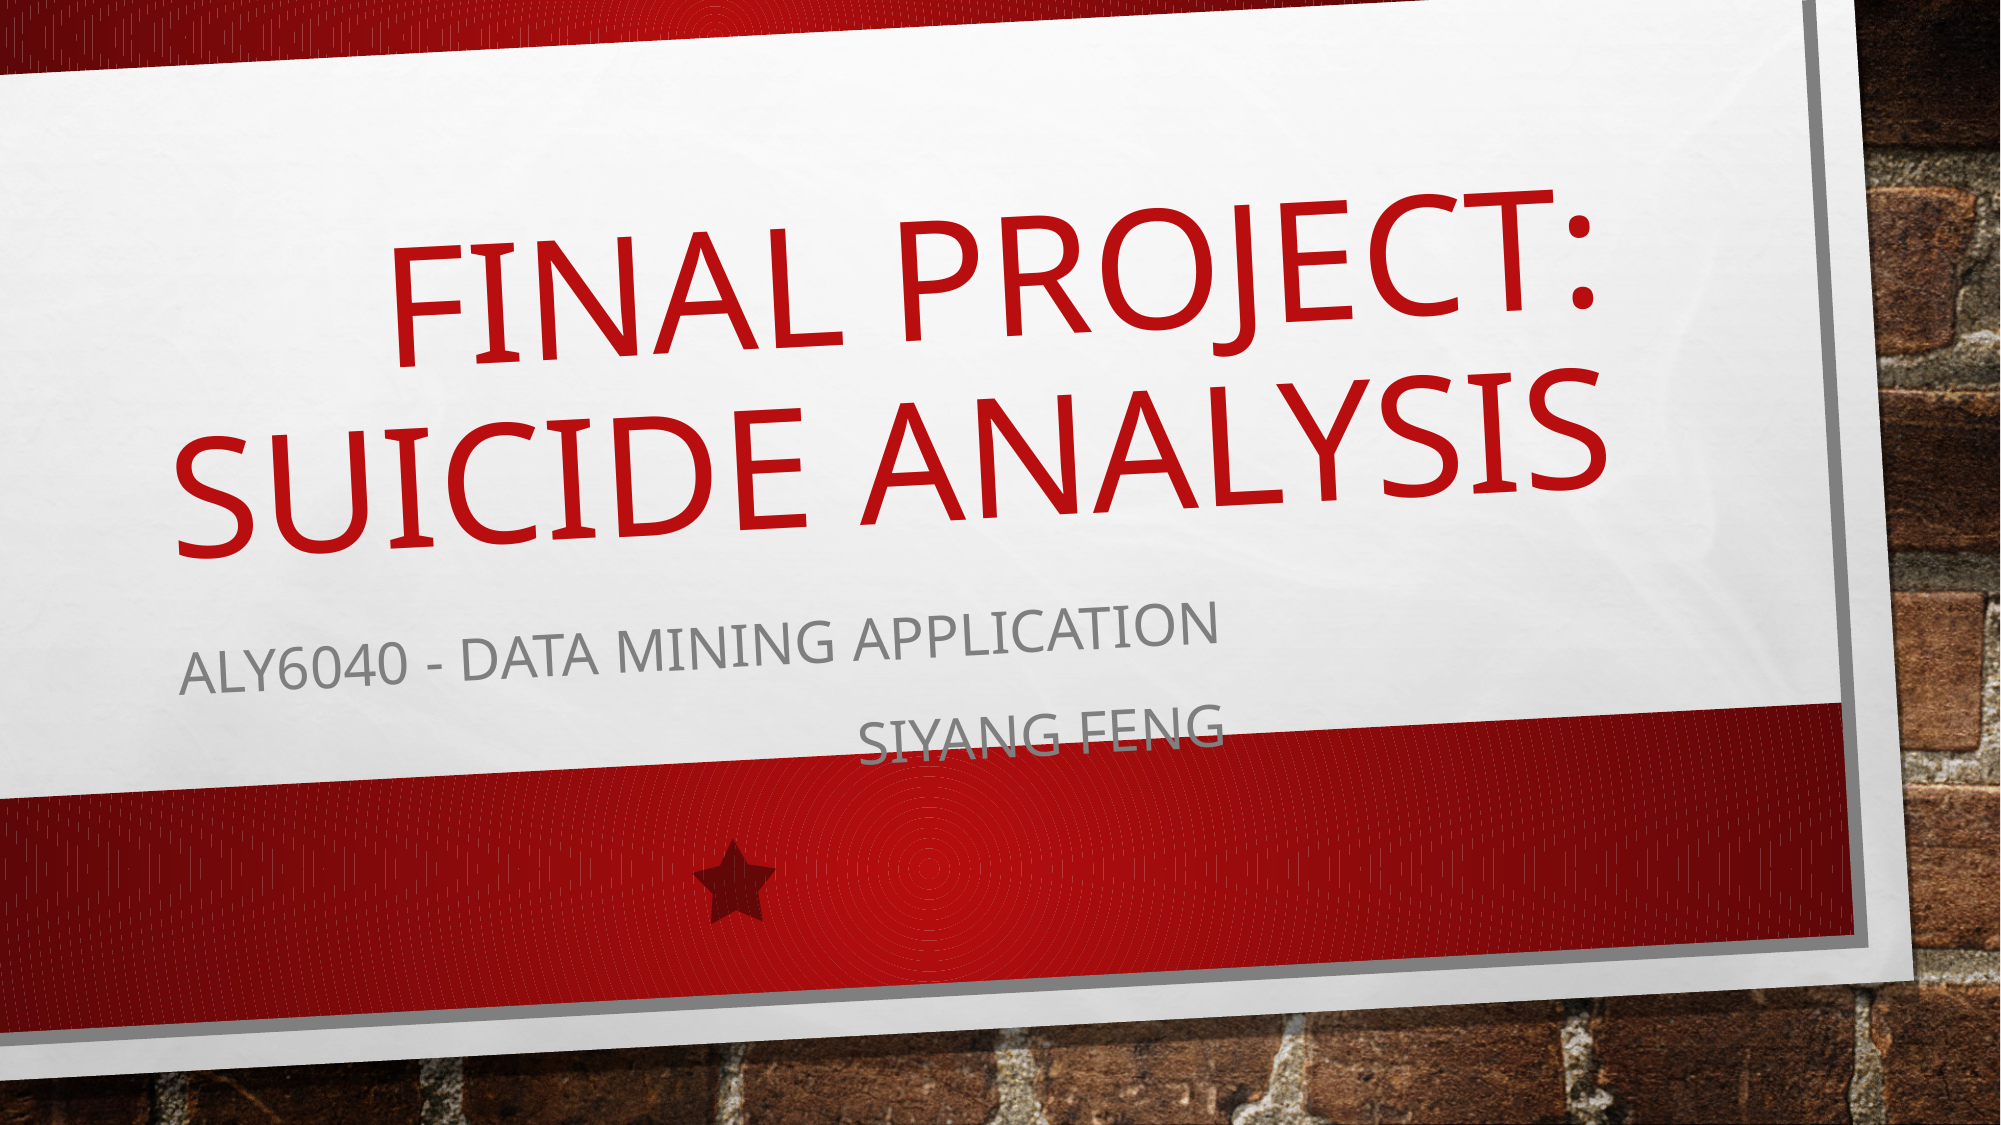

# Final Project: Suicide Analysis
ALY6040 - Data Mining Application
Siyang Feng